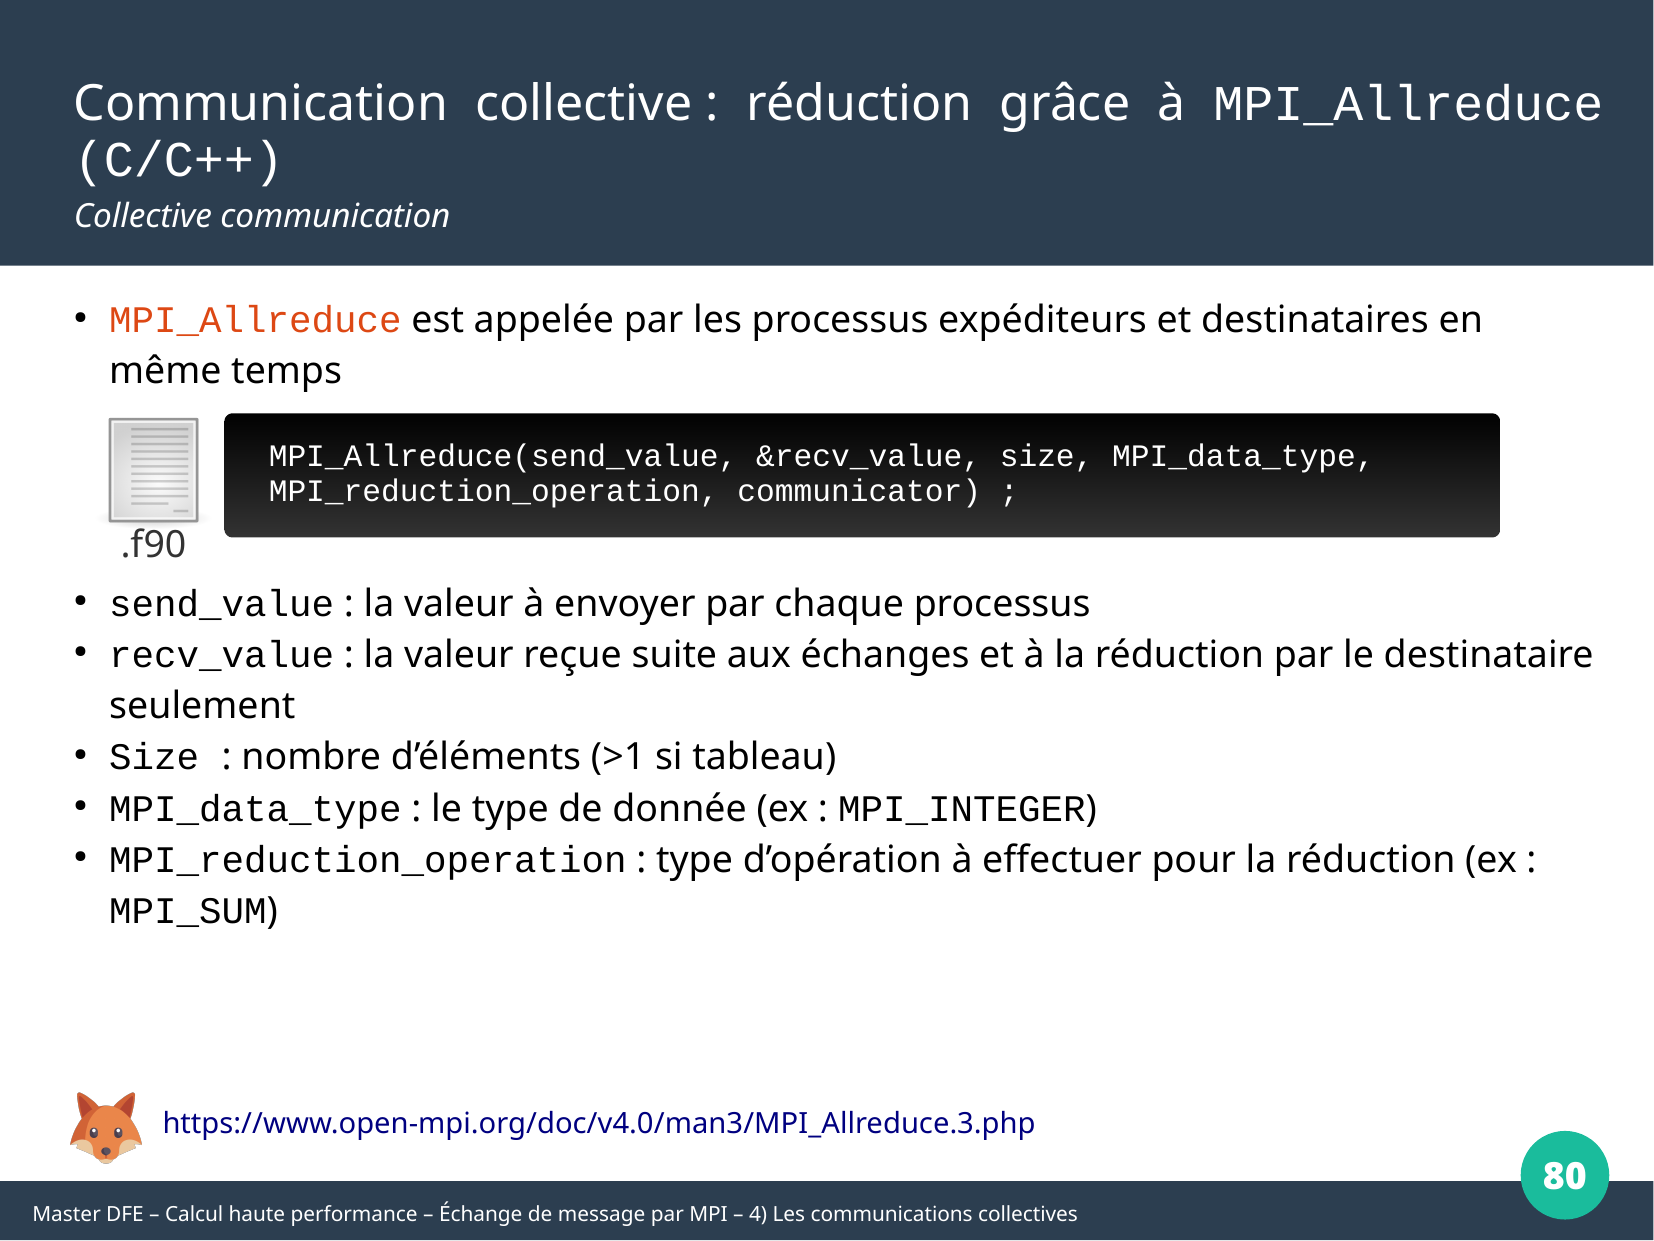

Communication collective : réduction grâce à MPI_Allreduce (C/C++)
Collective communication
MPI_Allreduce est appelée par les processus expéditeurs et destinataires en même temps
MPI_Allreduce(send_value, &recv_value, size, MPI_data_type, MPI_reduction_operation, communicator) ;
.f90
send_value : la valeur à envoyer par chaque processus
recv_value : la valeur reçue suite aux échanges et à la réduction par le destinataire seulement
Size : nombre d’éléments (>1 si tableau)
MPI_data_type : le type de donnée (ex : MPI_INTEGER)
MPI_reduction_operation : type d’opération à effectuer pour la réduction (ex : MPI_SUM)
https://www.open-mpi.org/doc/v4.0/man3/MPI_Allreduce.3.php
80
Master DFE – Calcul haute performance – Échange de message par MPI – 4) Les communications collectives